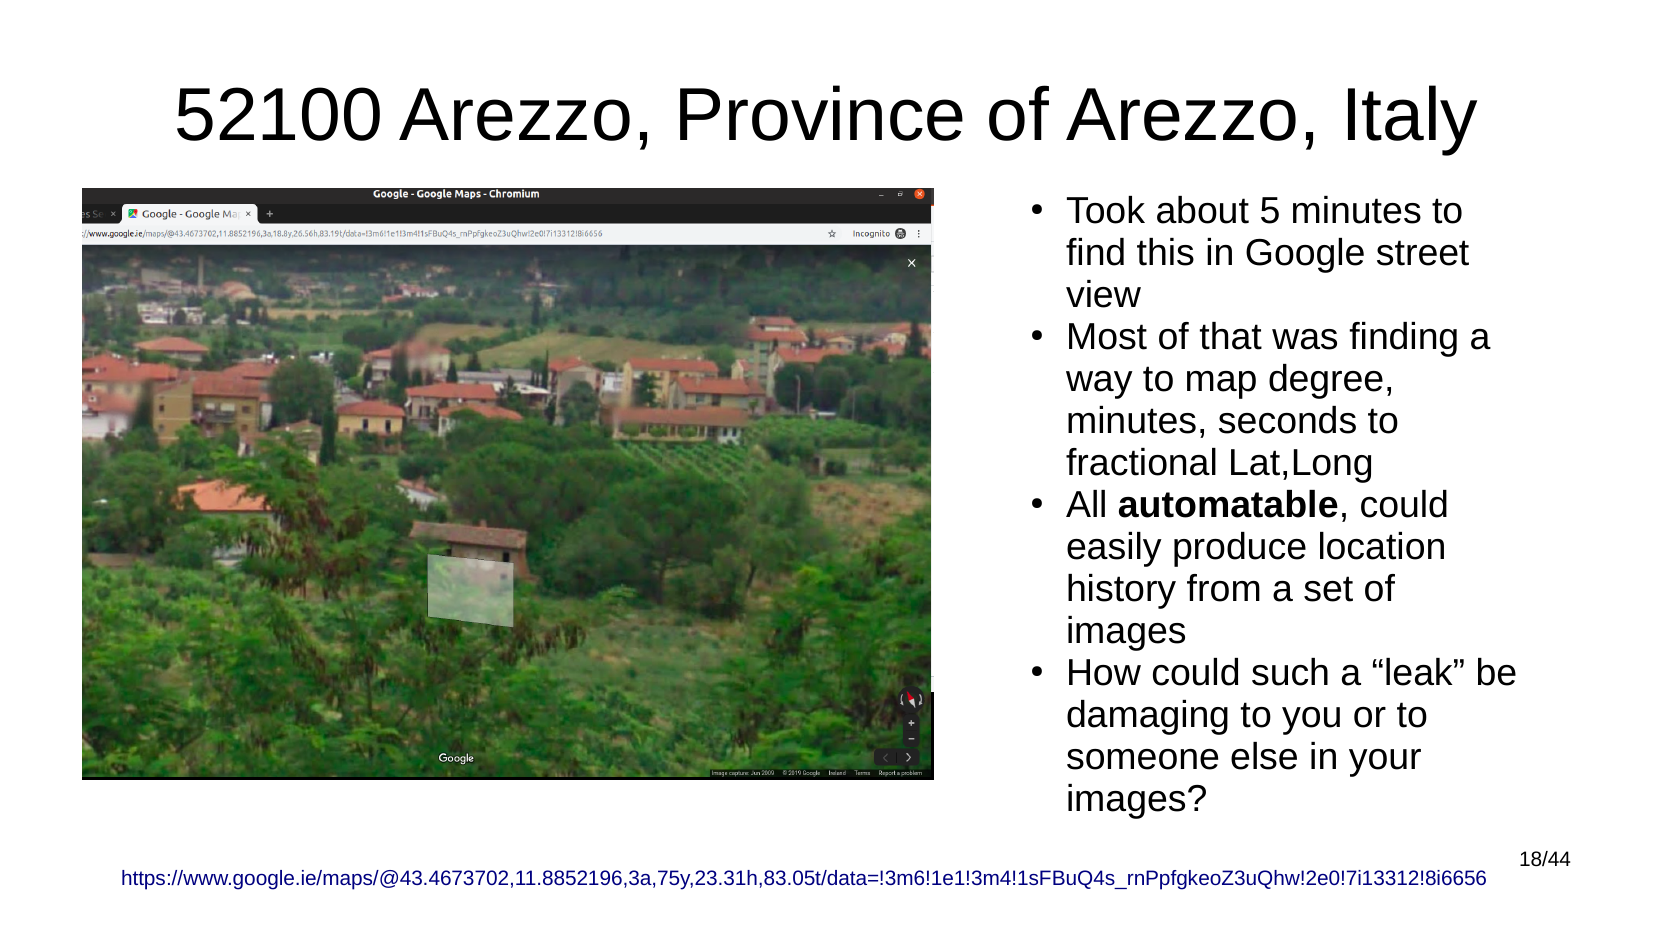

# 52100 Arezzo, Province of Arezzo, Italy
Took about 5 minutes to find this in Google street view
Most of that was finding a way to map degree, minutes, seconds to fractional Lat,Long
All automatable, could easily produce location history from a set of images
How could such a “leak” be damaging to you or to someone else in your images?
18
https://www.google.ie/maps/@43.4673702,11.8852196,3a,75y,23.31h,83.05t/data=!3m6!1e1!3m4!1sFBuQ4s_rnPpfgkeoZ3uQhw!2e0!7i13312!8i6656